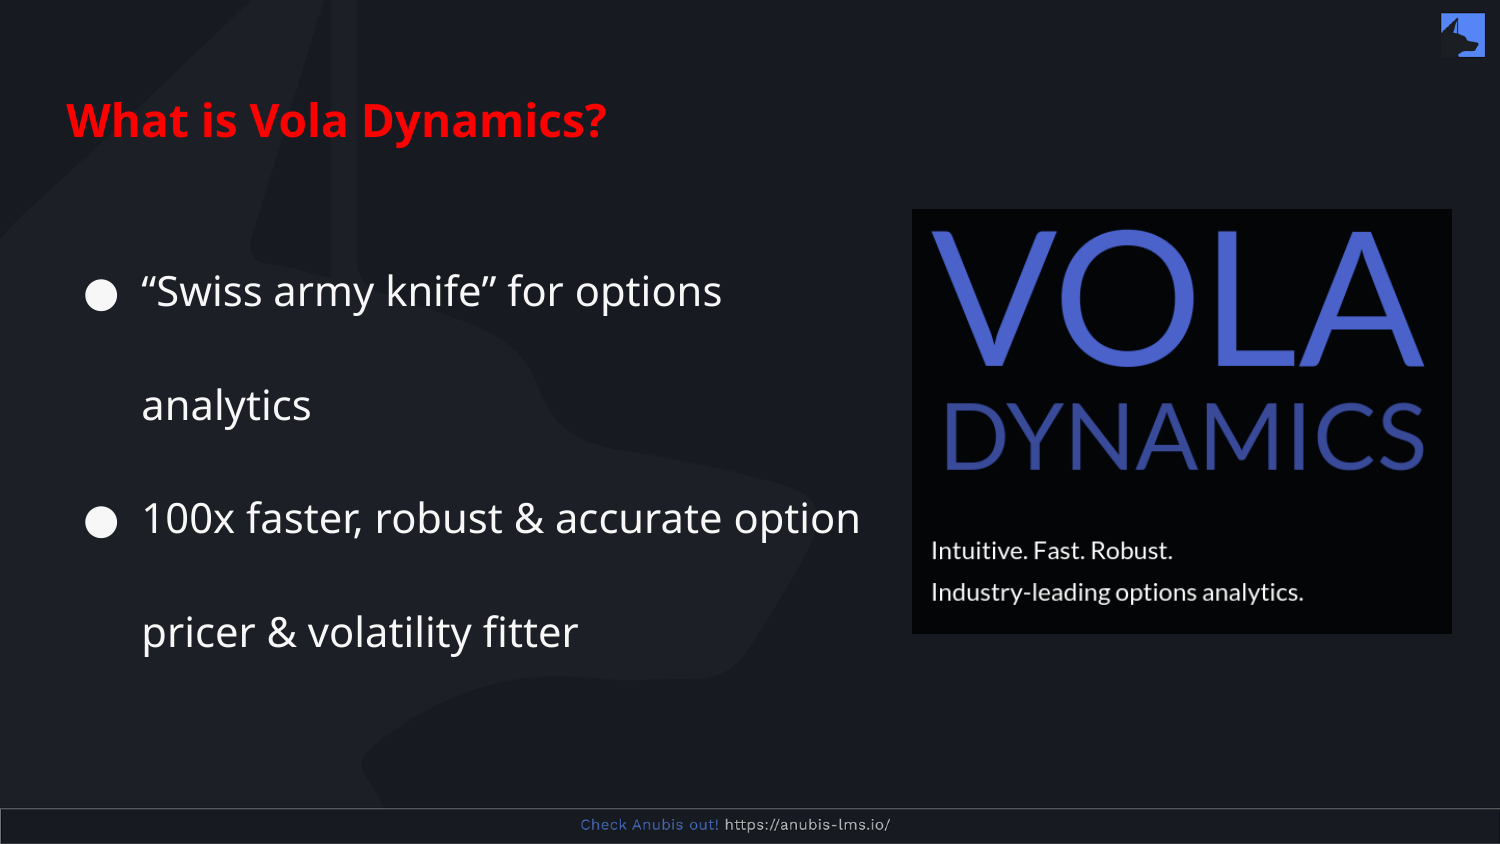

# What is Vola Dynamics?
“Swiss army knife” for options analytics
100x faster, robust & accurate option pricer & volatility fitter